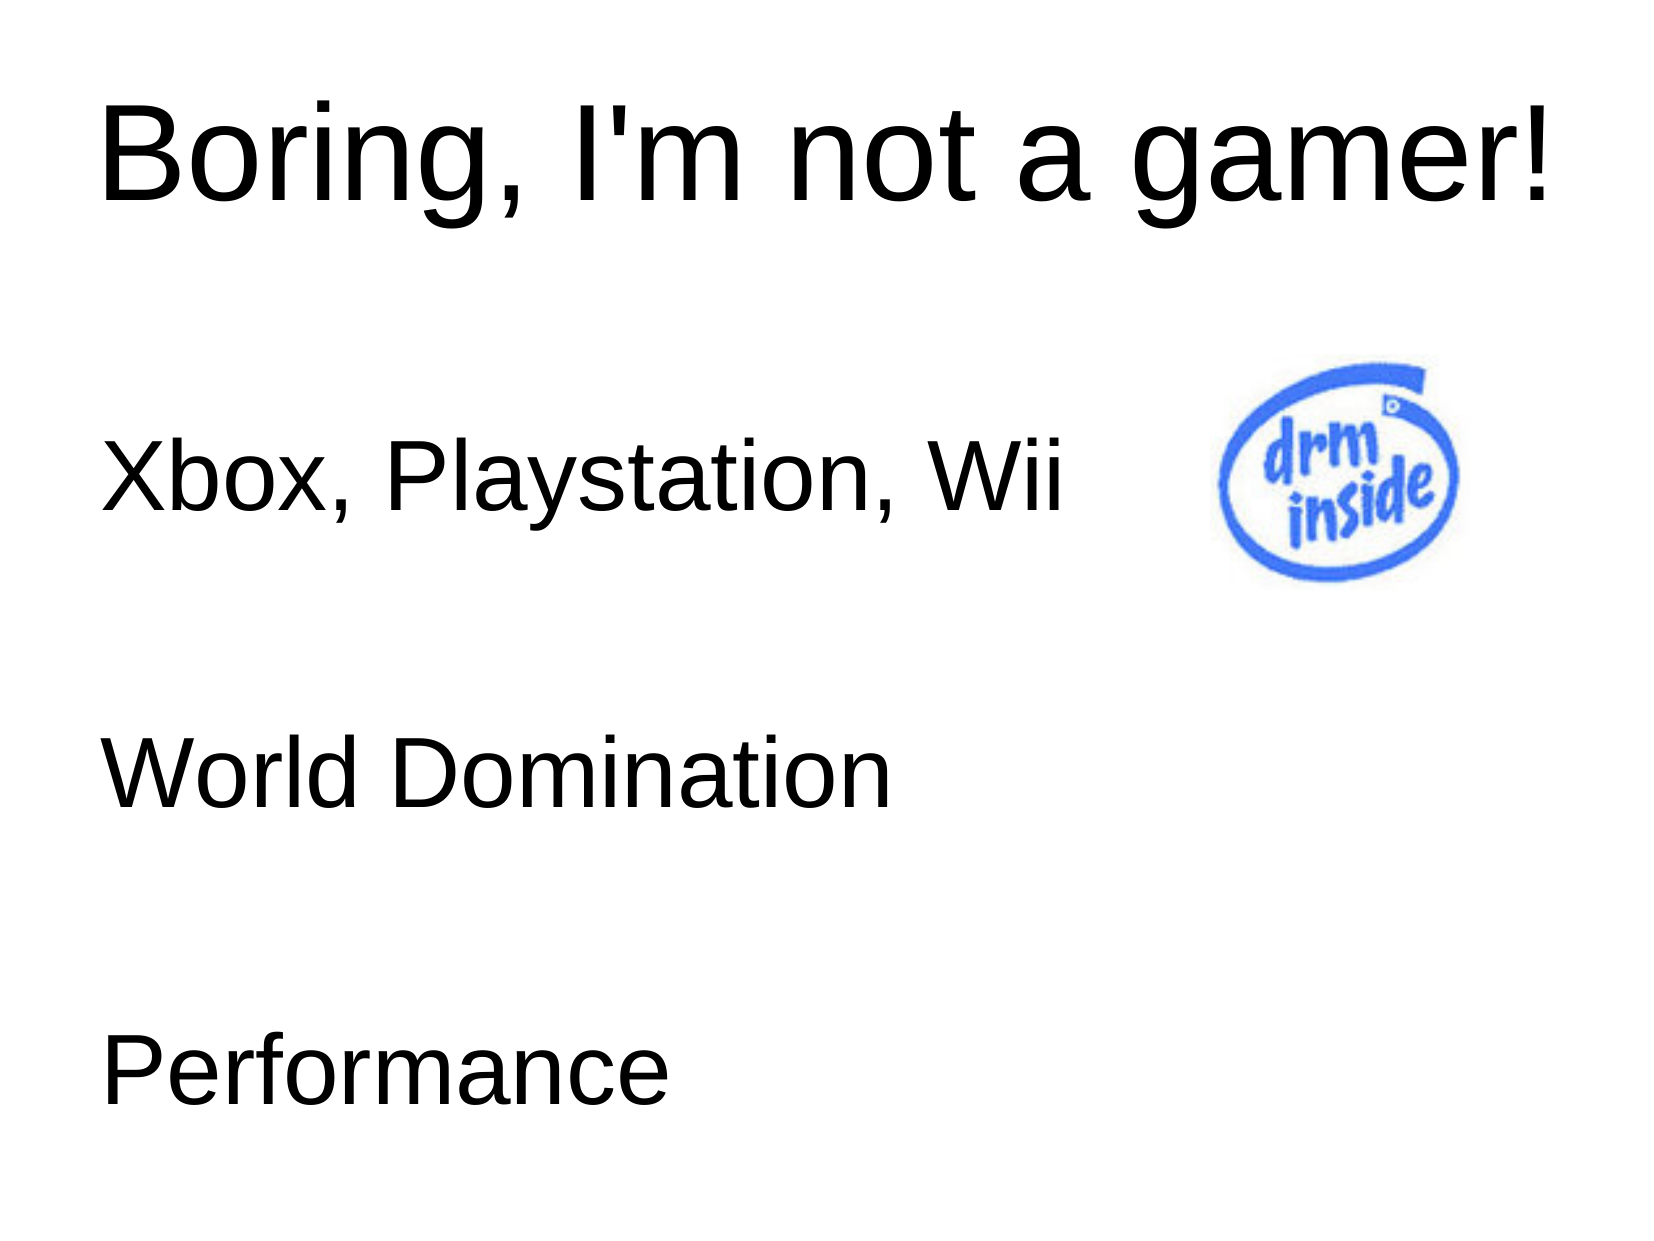

# Boring, I'm not a gamer!
Xbox, Playstation, Wii
World Domination
Performance